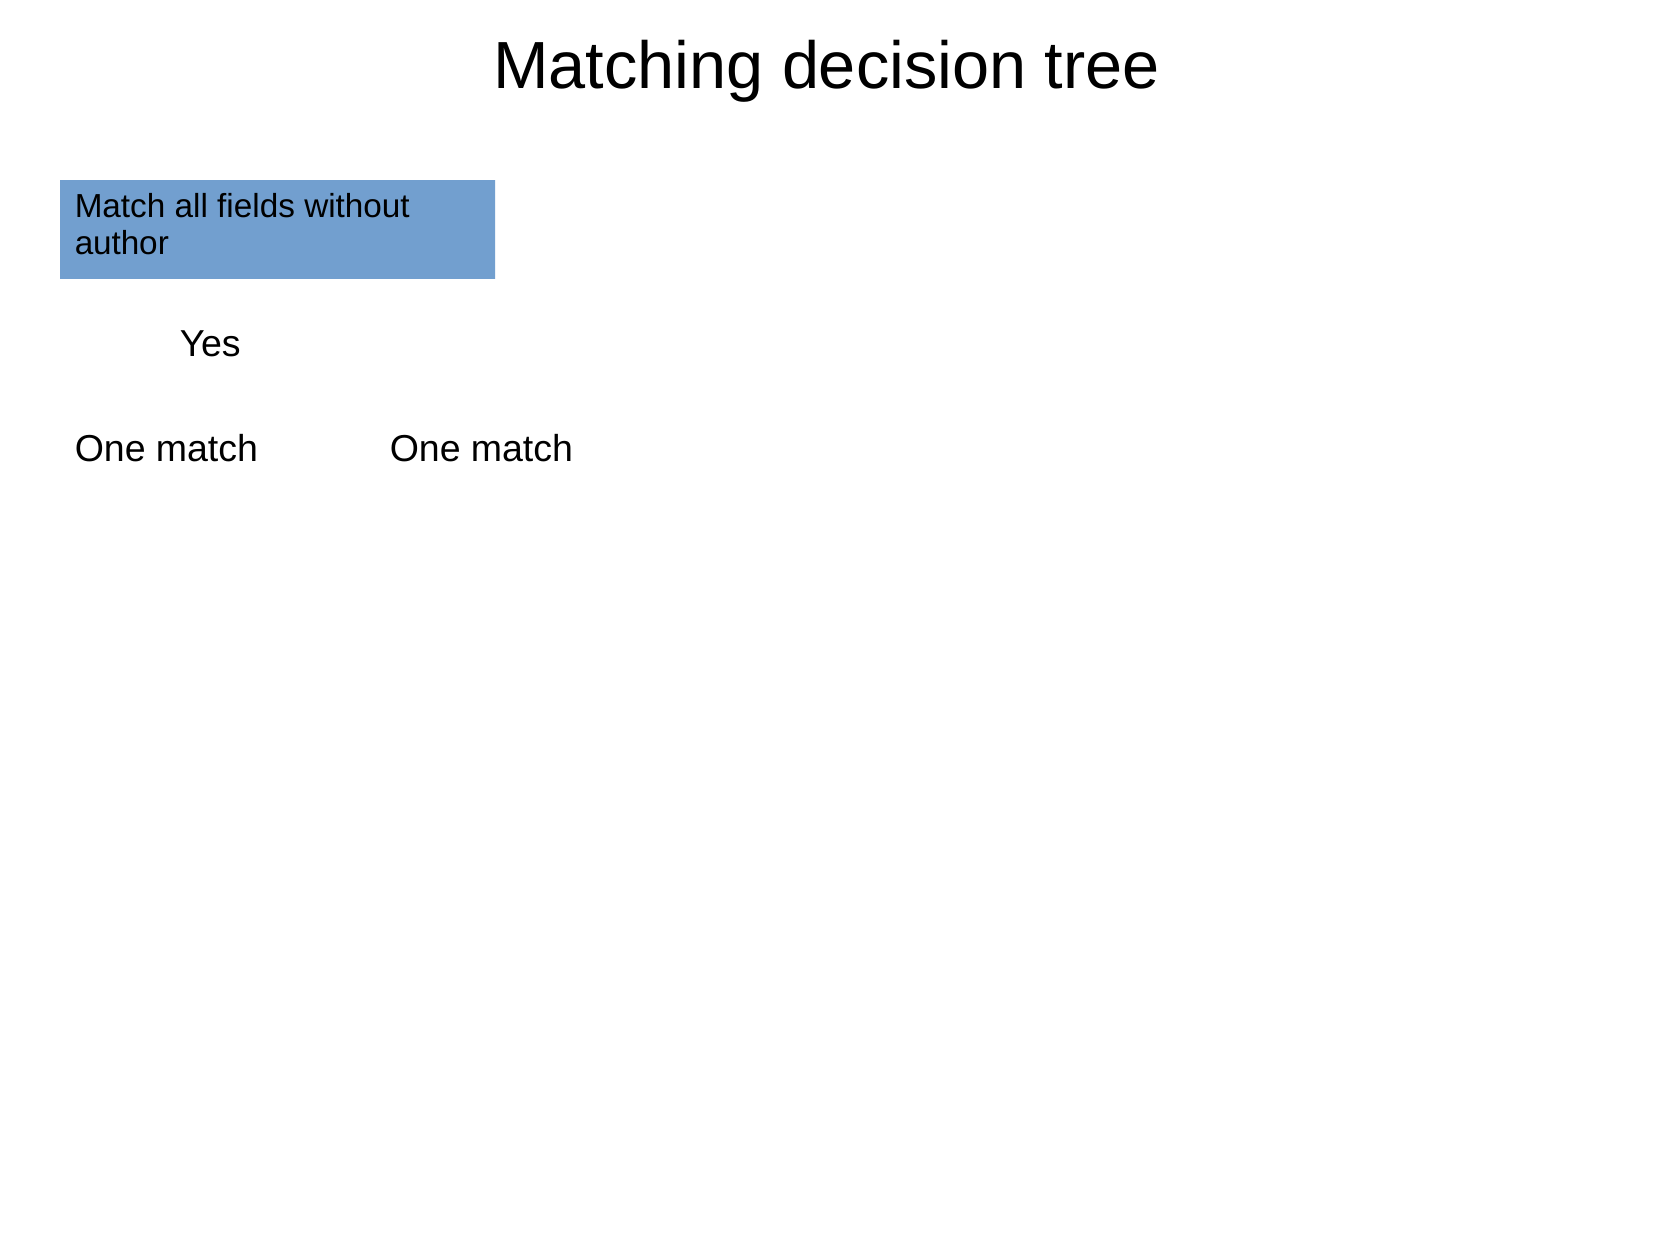

# Matching decision tree
Match all fields without author
Yes
One match
One match